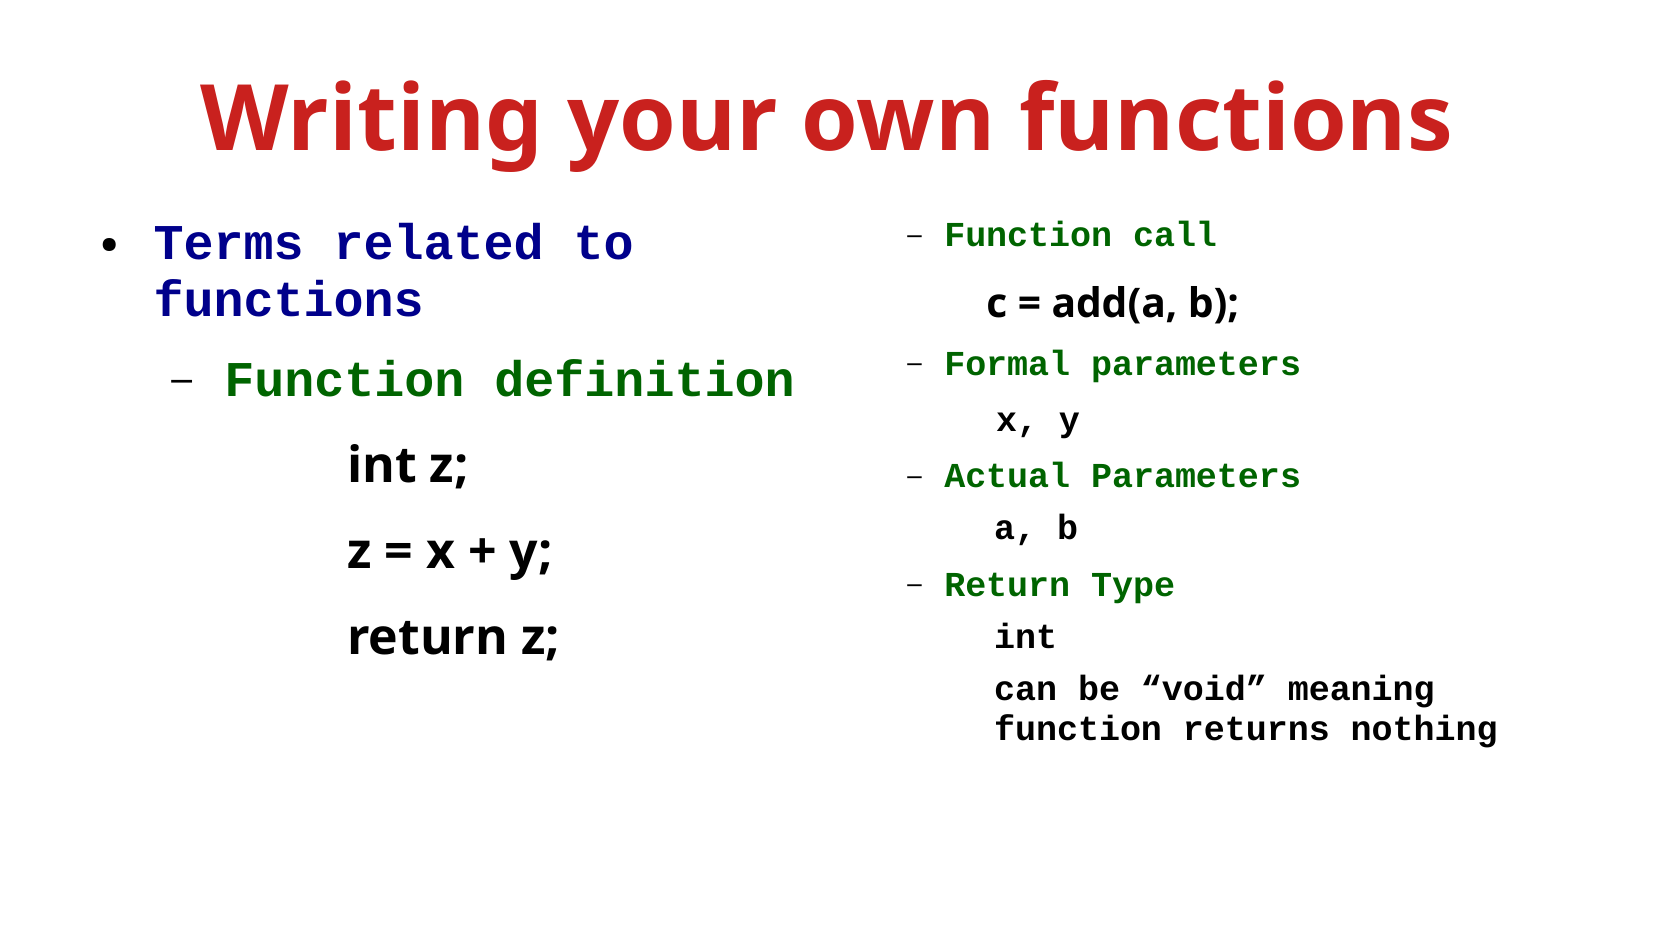

# Writing your own functions
Terms related to functions
Function definition
 int z;
 z = x + y;
 return z;
Function call
 c = add(a, b);
Formal parameters
 	x, y
Actual Parameters
a, b
Return Type
int
can be “void” meaning function returns nothing